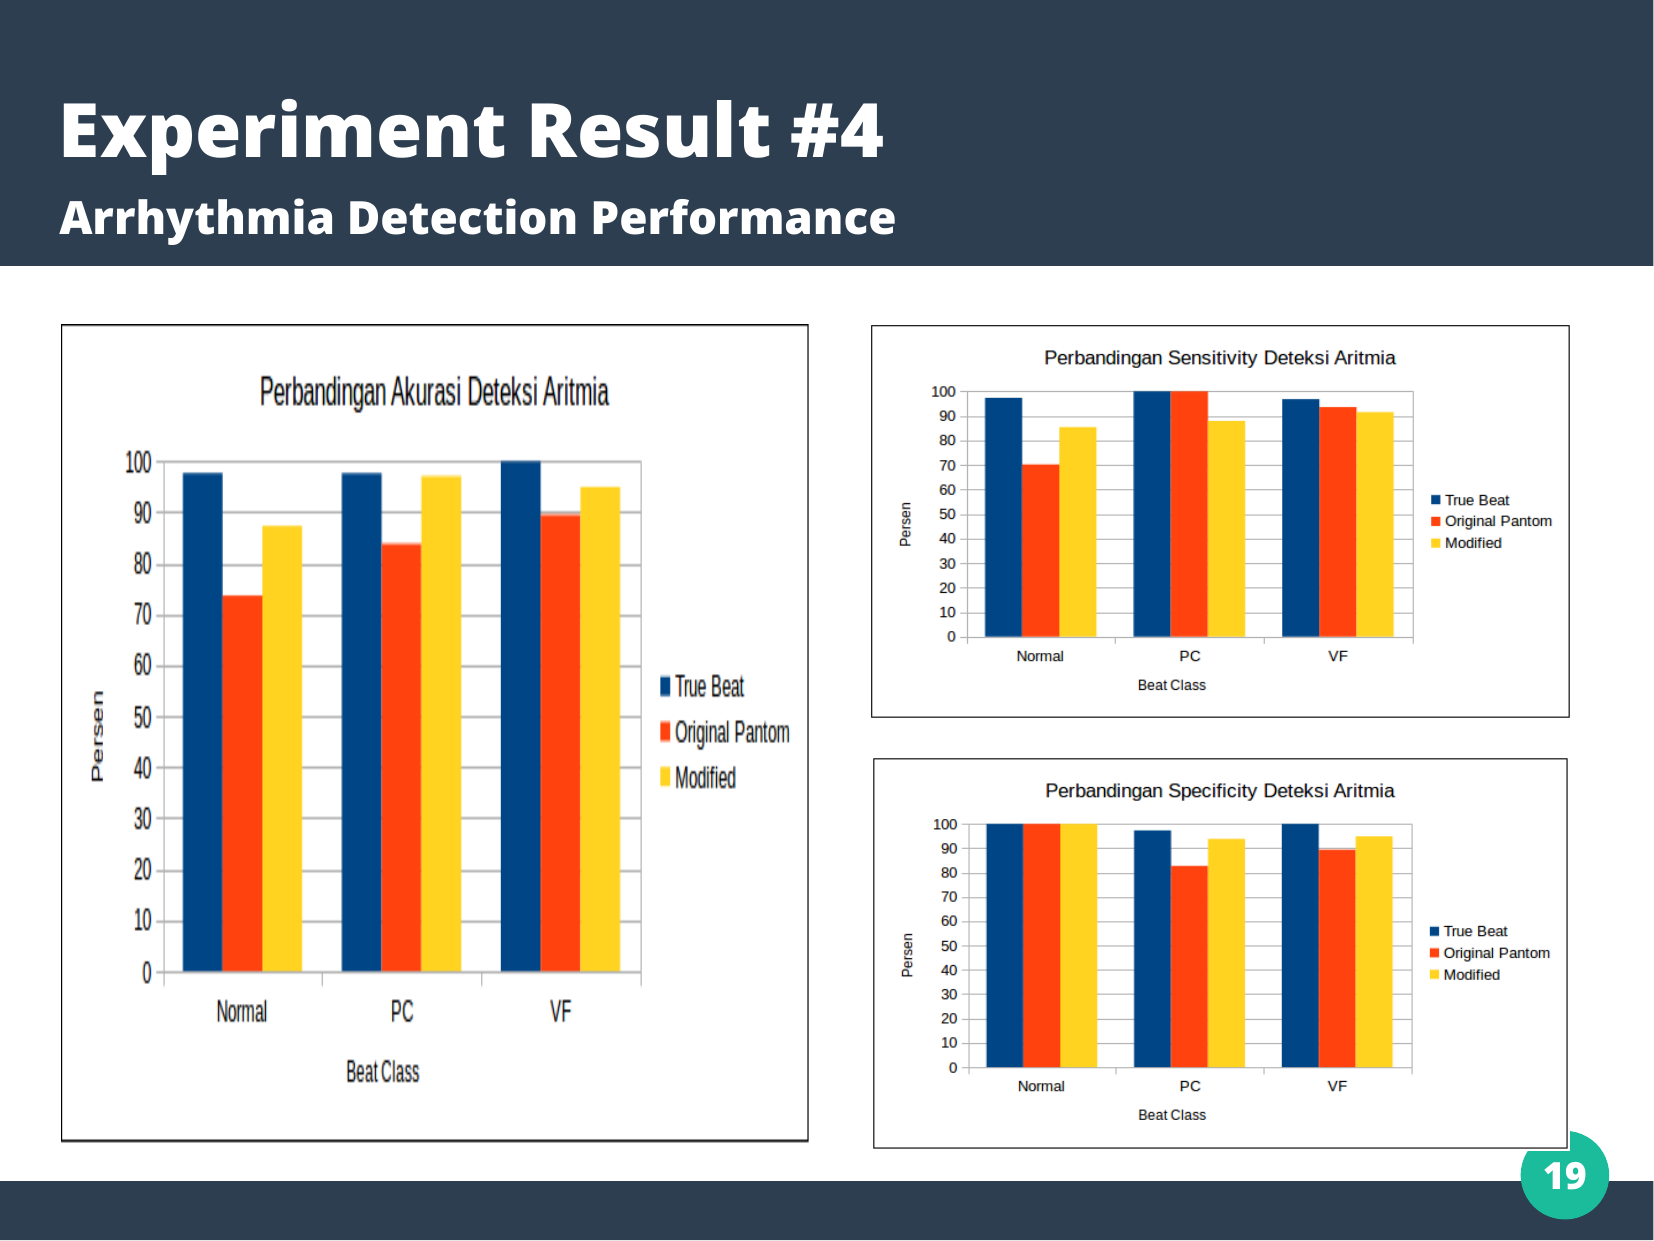

# Experiment Result #4
Arrhythmia Detection Performance
19